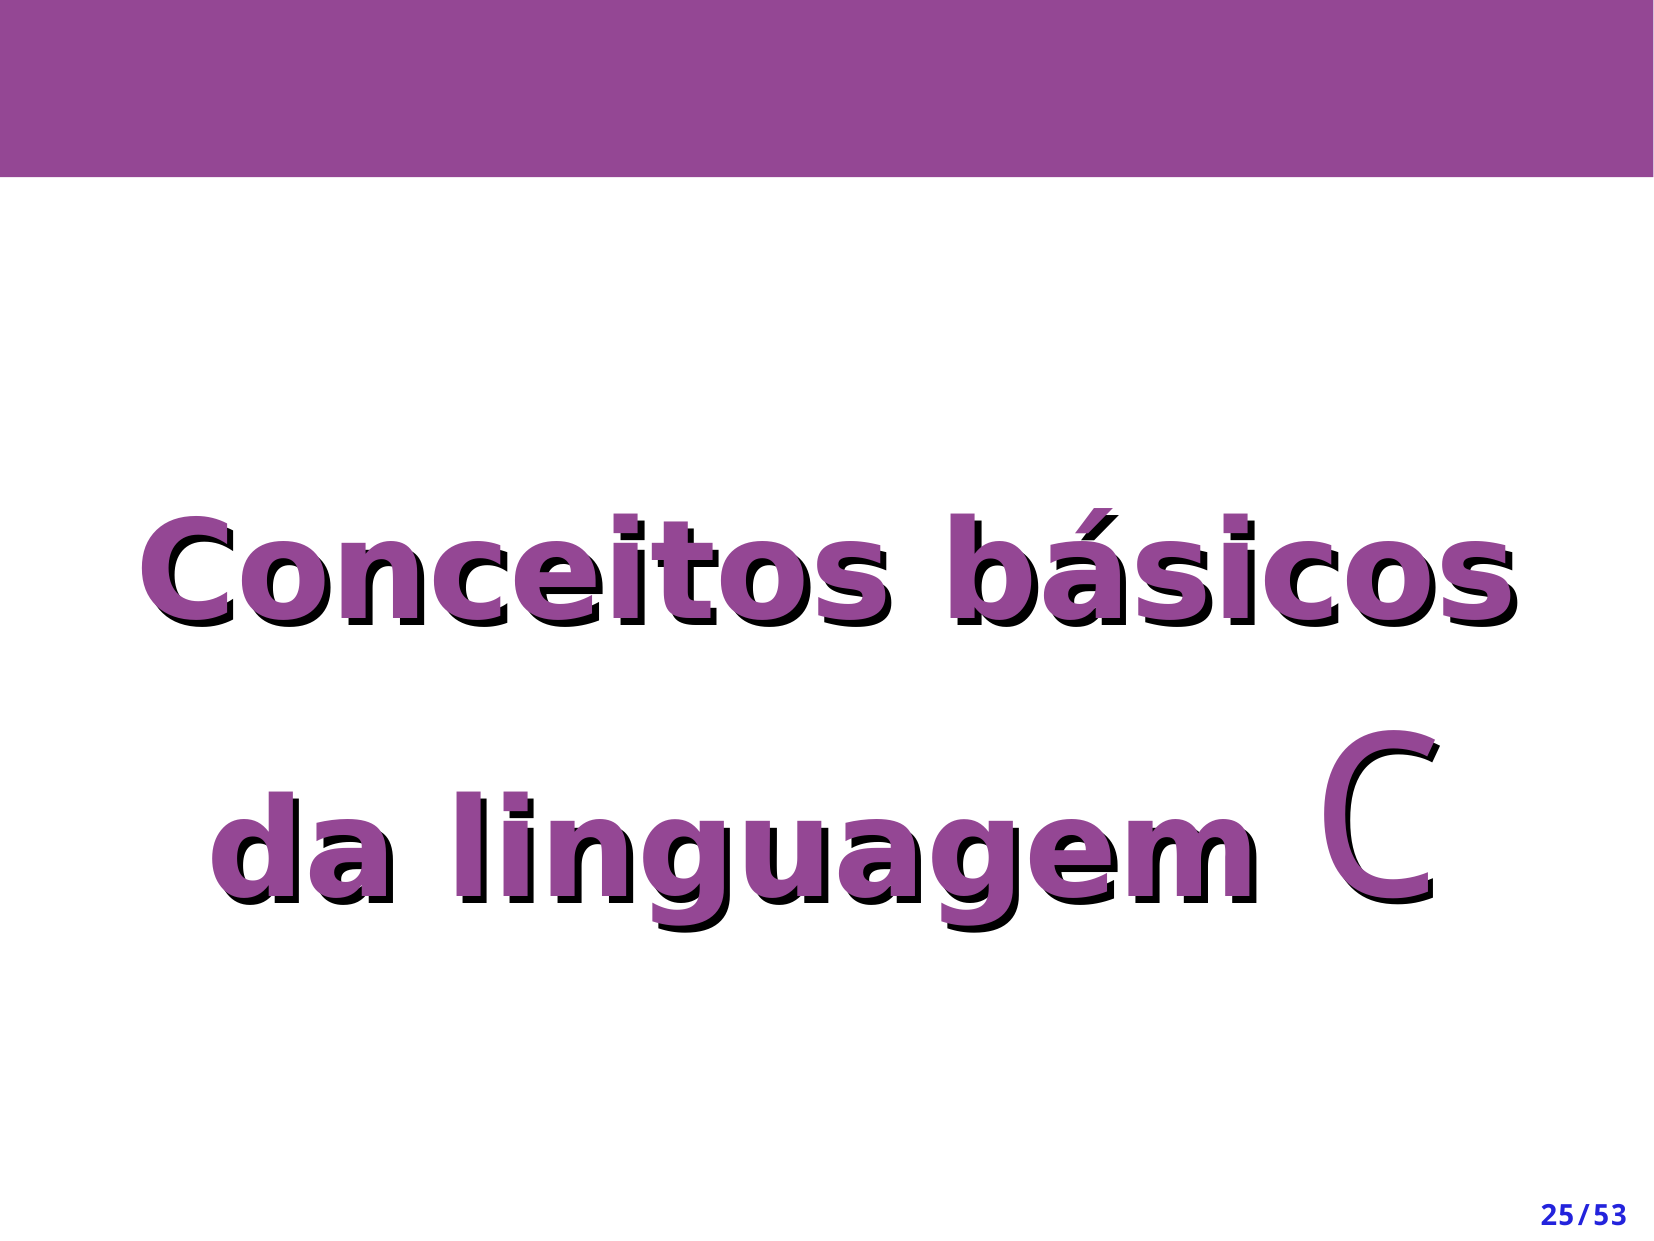

Conceitos básicos
da linguagem C
C
25